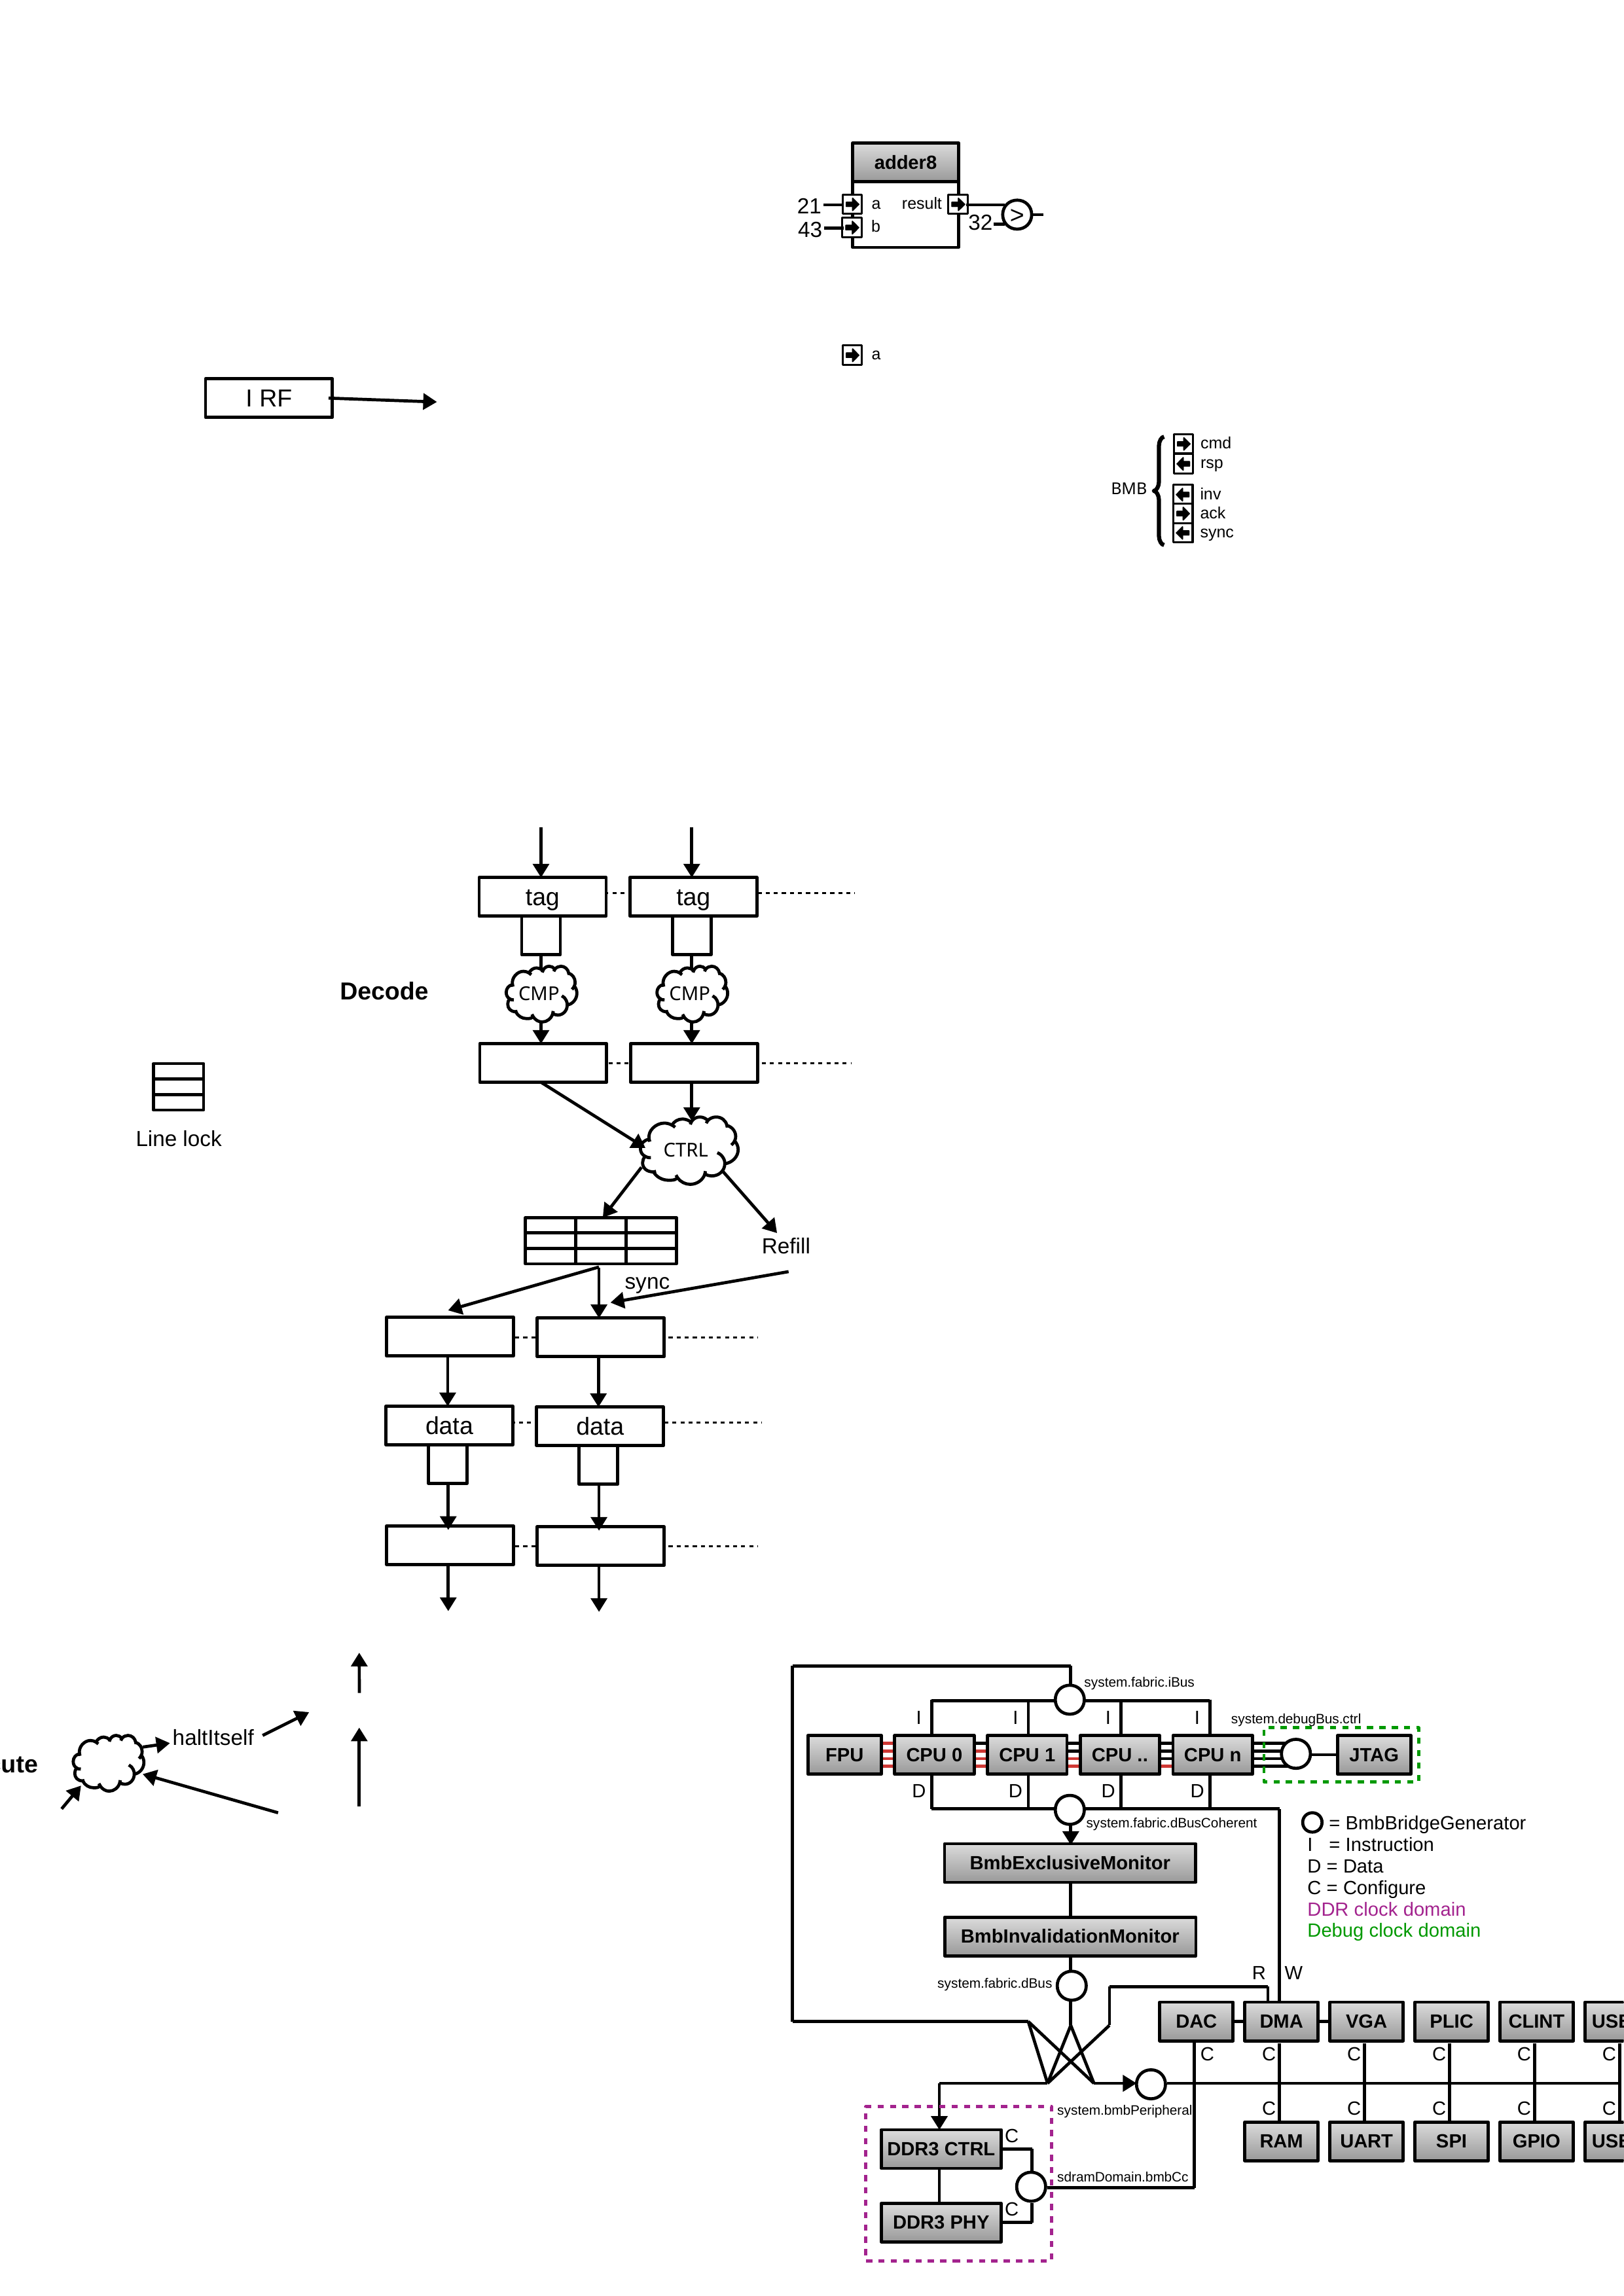

adder8
21
result
a
>
32
43
b
a
I RF
cmd
BMB
rsp
inv
ack
sync
tag
tag
CMP
CMP
Decode
CTRL
Line lock
Refill
sync
data
data
system.fabric.iBus
I
I
I
I
system.debugBus.ctrl
haltItself
FPU
CPU 0
CPU 1
CPU ..
CPU n
JTAG
Execute
D
D
D
D
 = BmbBridgeGenerator
I = Instruction
D = Data
C = Configure
DDR clock domain
Debug clock domain
system.fabric.dBusCoherent
BmbExclusiveMonitor
BmbInvalidationMonitor
R
W
system.fabric.dBus
DAC
DMA
VGA
PLIC
CLINT
USB H
C
C
C
C
C
C
C
C
C
C
C
system.bmbPeripheral
C
UART
USB D
RAM
SPI
GPIO
DDR3 CTRL
sdramDomain.bmbCc
C
DDR3 PHY